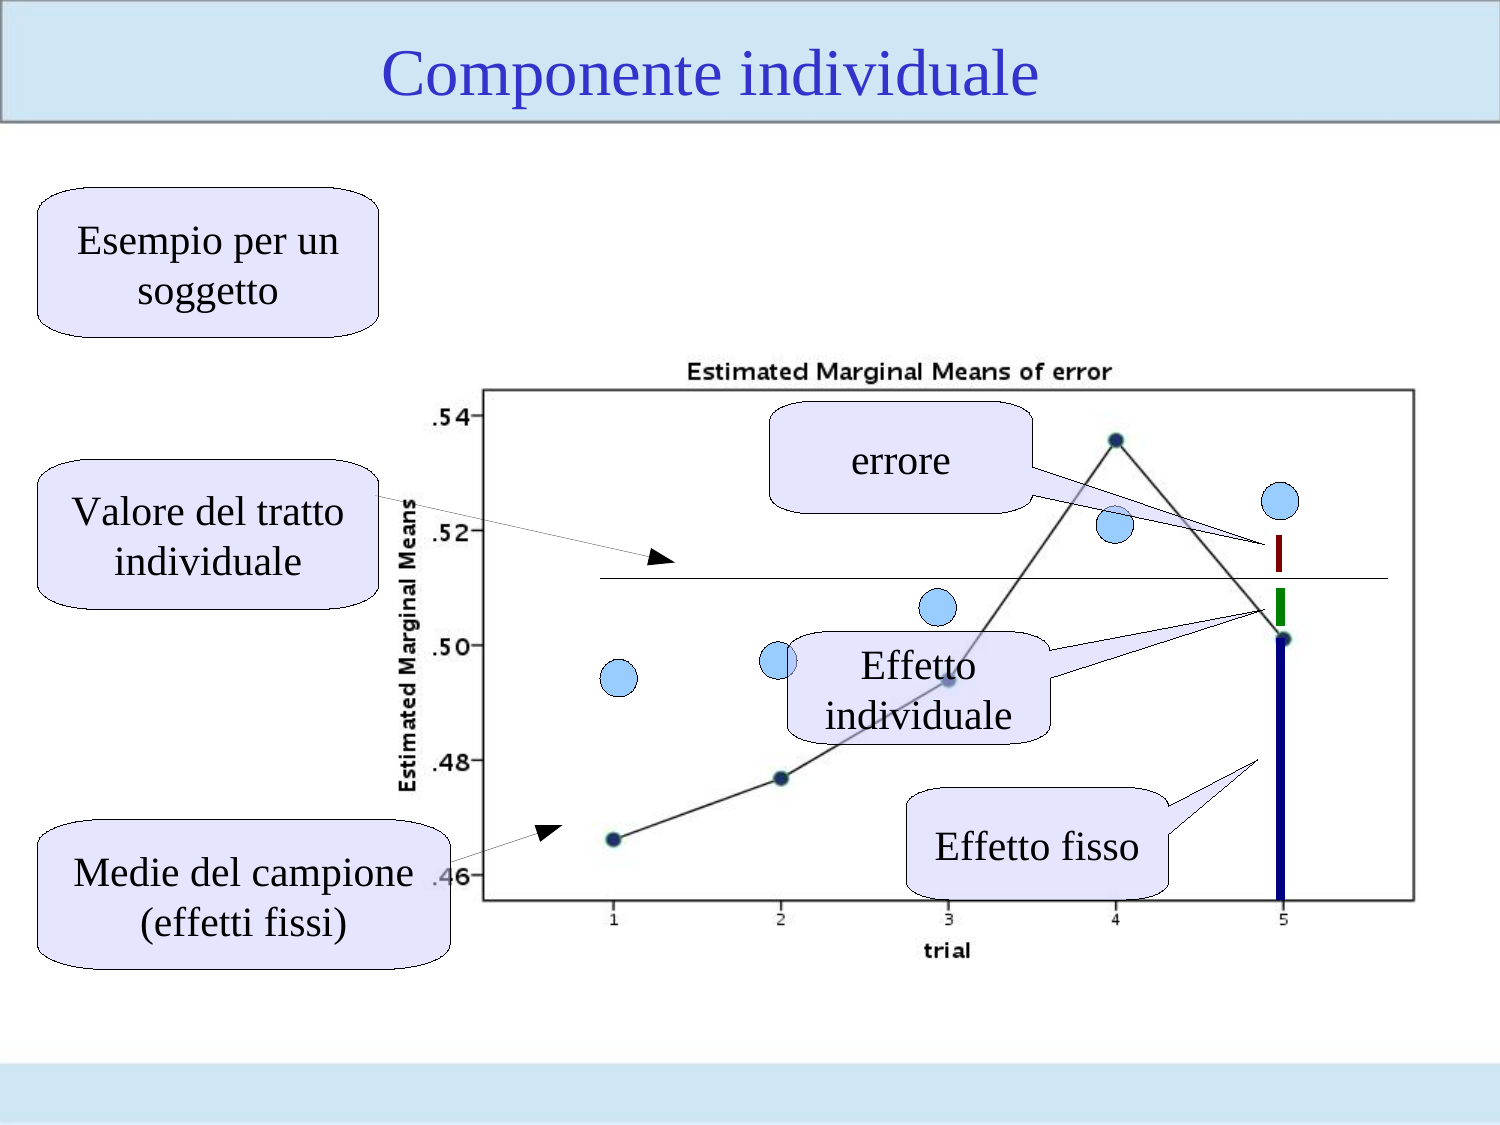

# Componente individuale
Esempio per un soggetto
errore
Valore del tratto individuale
Effetto individuale
Effetto fisso
Medie del campione (effetti fissi)